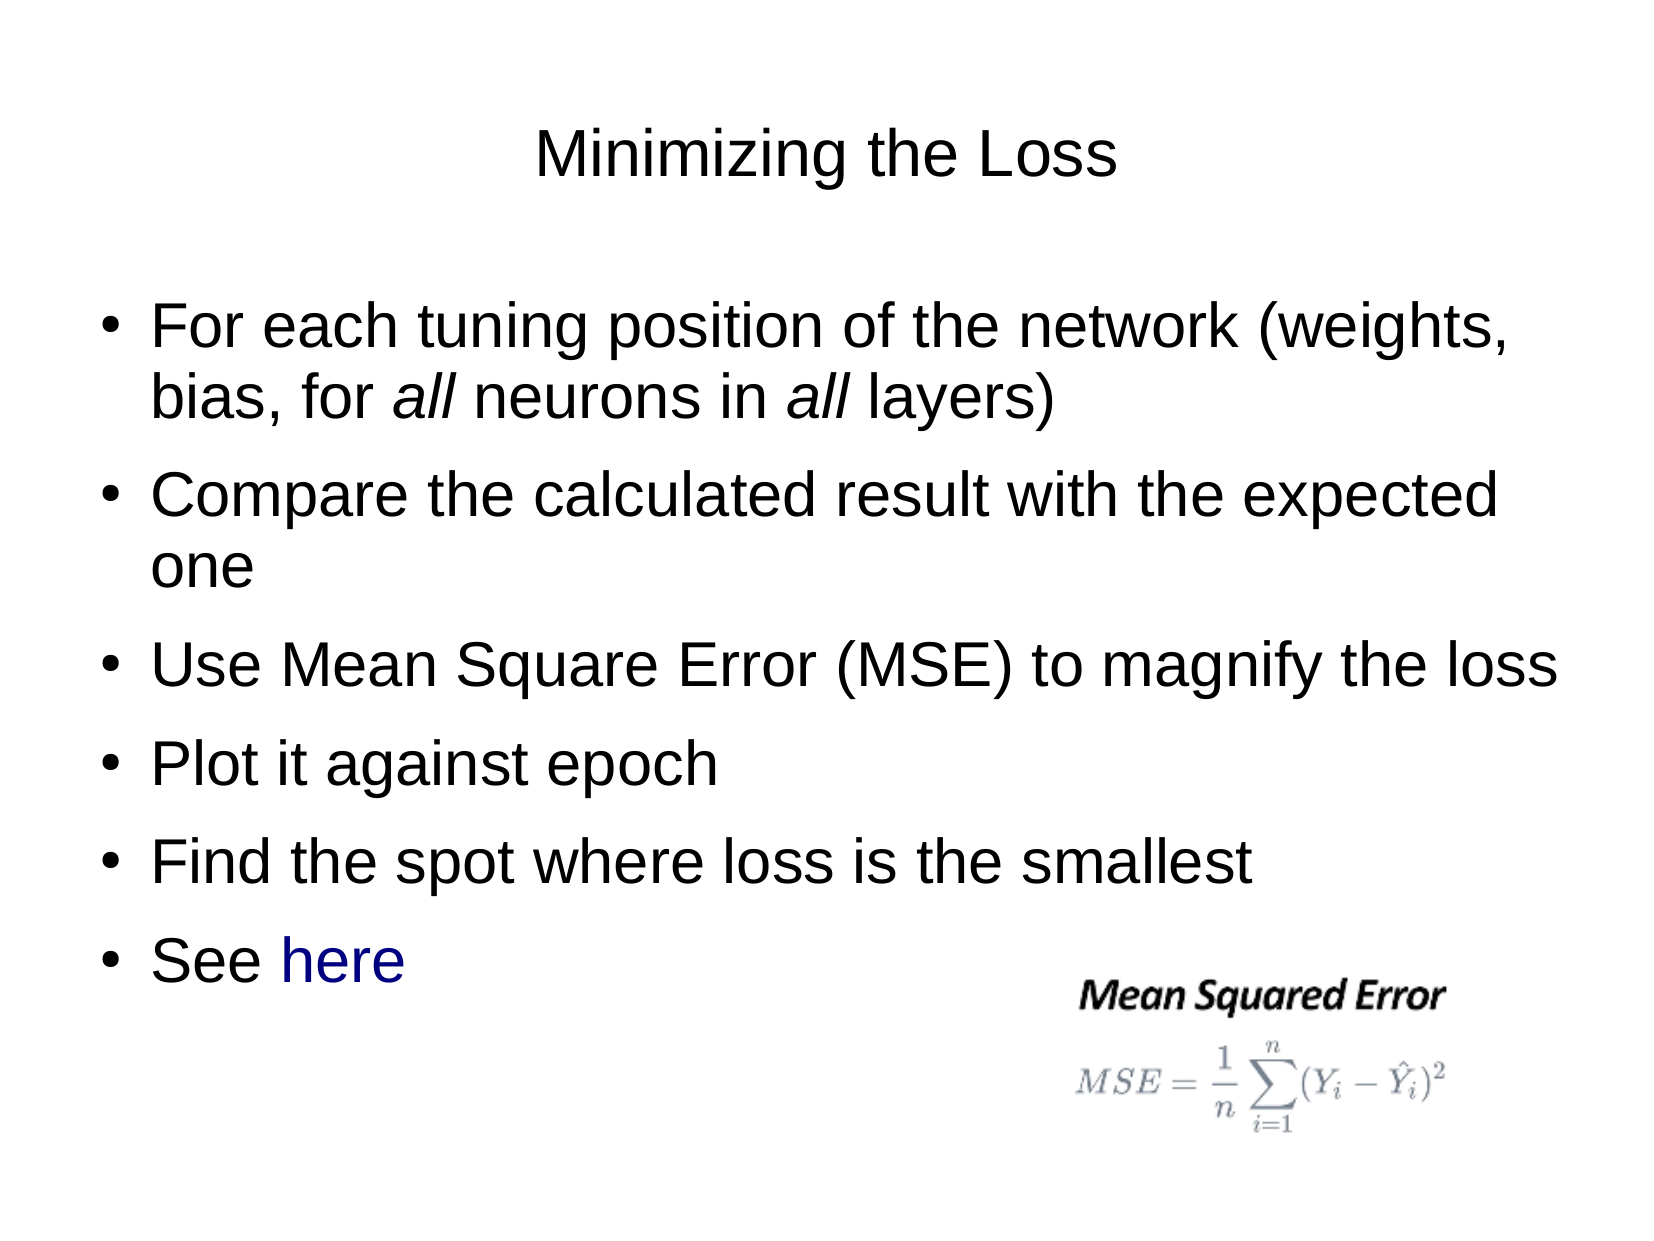

# Minimizing the Loss
For each tuning position of the network (weights, bias, for all neurons in all layers)
Compare the calculated result with the expected one
Use Mean Square Error (MSE) to magnify the loss
Plot it against epoch
Find the spot where loss is the smallest
See here